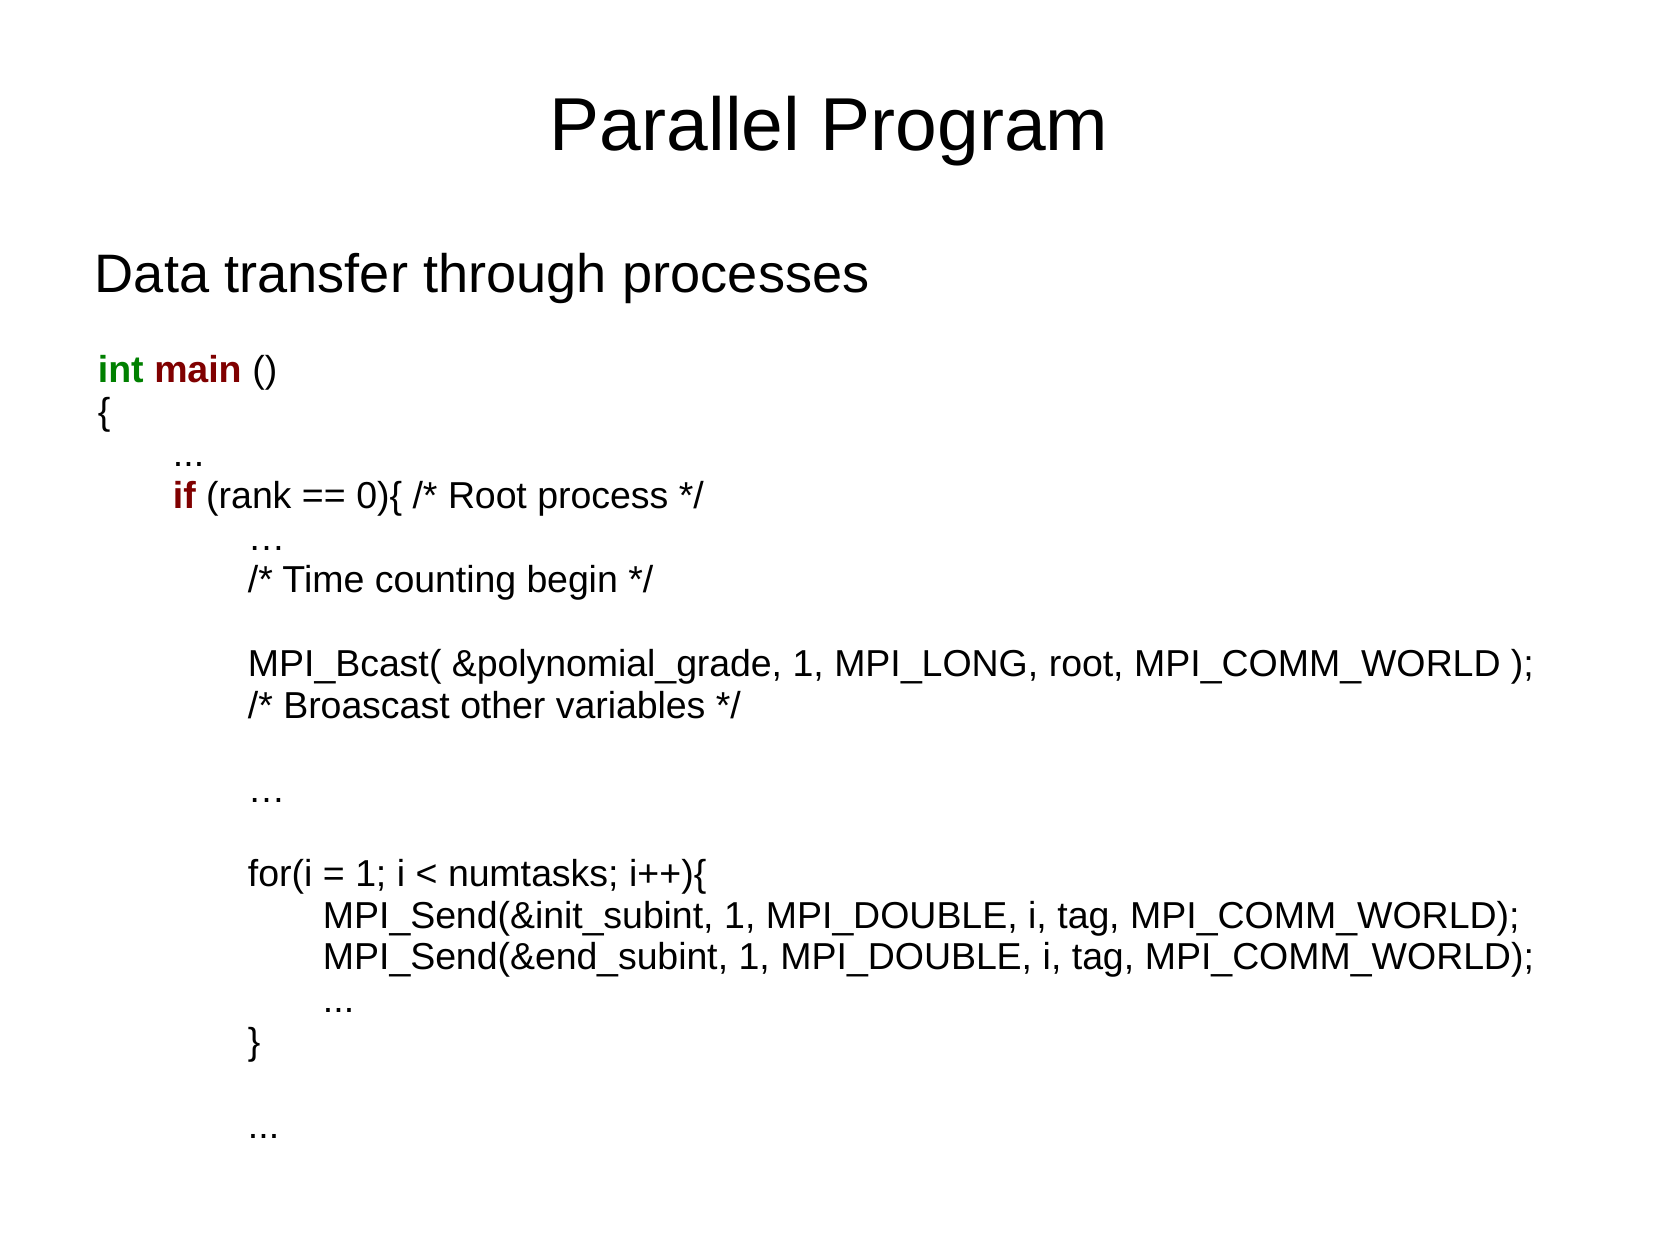

Parallel Program
	Data transfer through processes
	int main ()
	{
		...
		if (rank == 0){ /* Root process */
			…
			/* Time counting begin */
			MPI_Bcast( &polynomial_grade, 1, MPI_LONG, root, MPI_COMM_WORLD );
			/* Broascast other variables */
			…
			for(i = 1; i < numtasks; i++){
				MPI_Send(&init_subint, 1, MPI_DOUBLE, i, tag, MPI_COMM_WORLD);
				MPI_Send(&end_subint, 1, MPI_DOUBLE, i, tag, MPI_COMM_WORLD);
				...
			}
			...